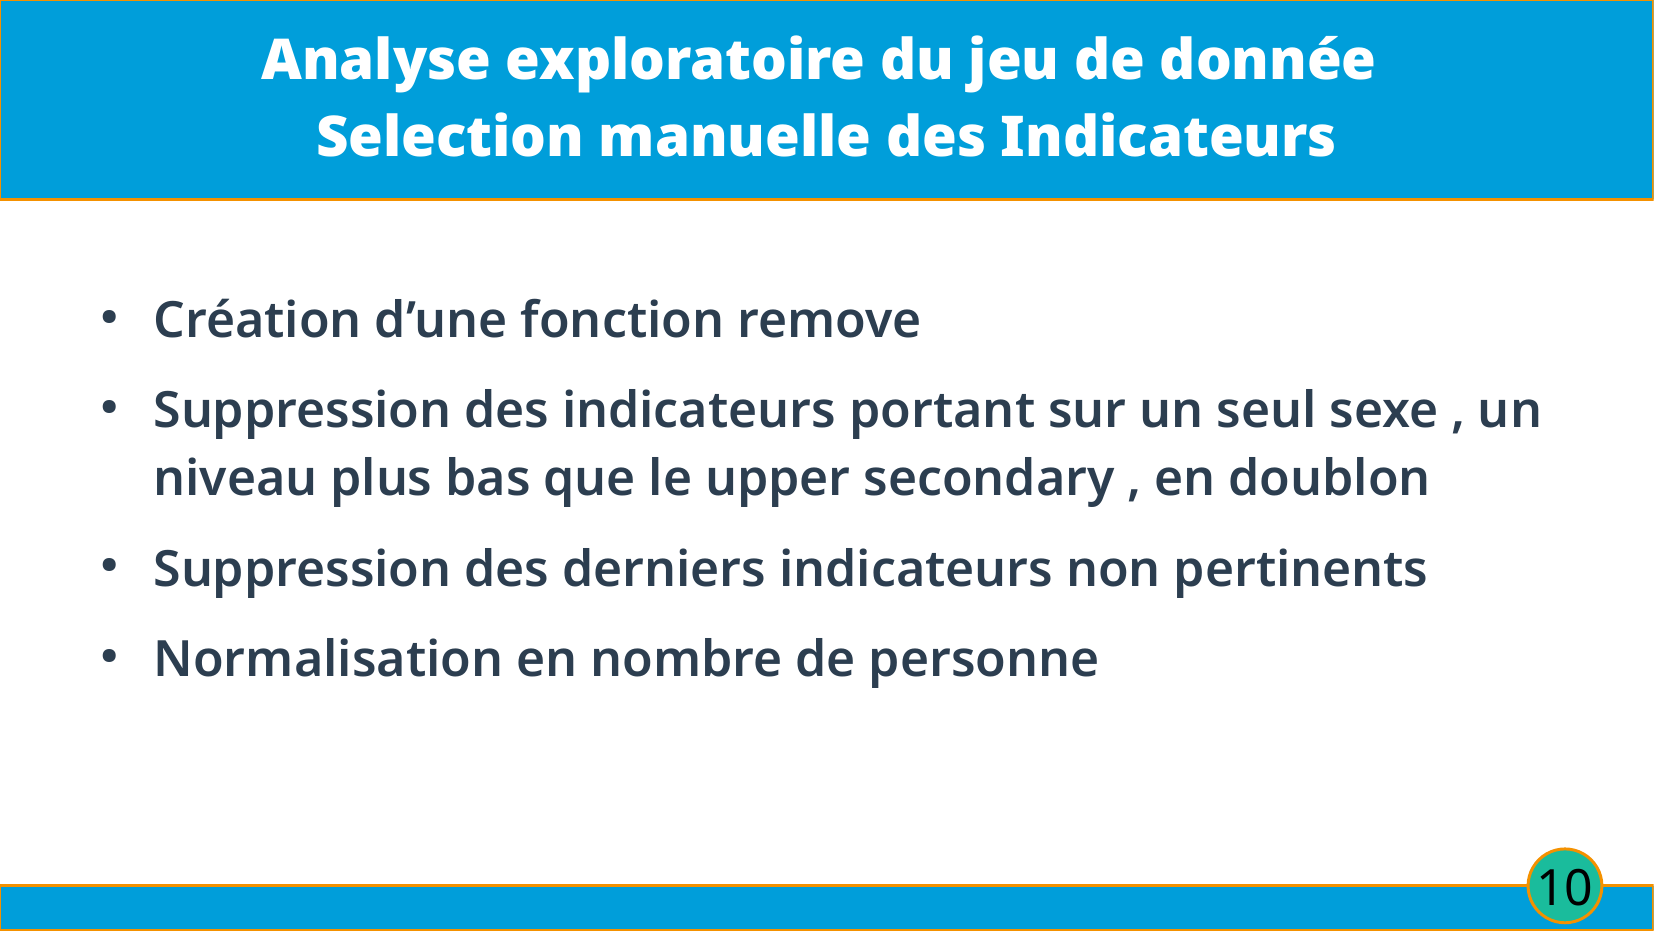

# Analyse exploratoire du jeu de donnée Selection manuelle des Indicateurs
Création d’une fonction remove
Suppression des indicateurs portant sur un seul sexe , un niveau plus bas que le upper secondary , en doublon
Suppression des derniers indicateurs non pertinents
Normalisation en nombre de personne